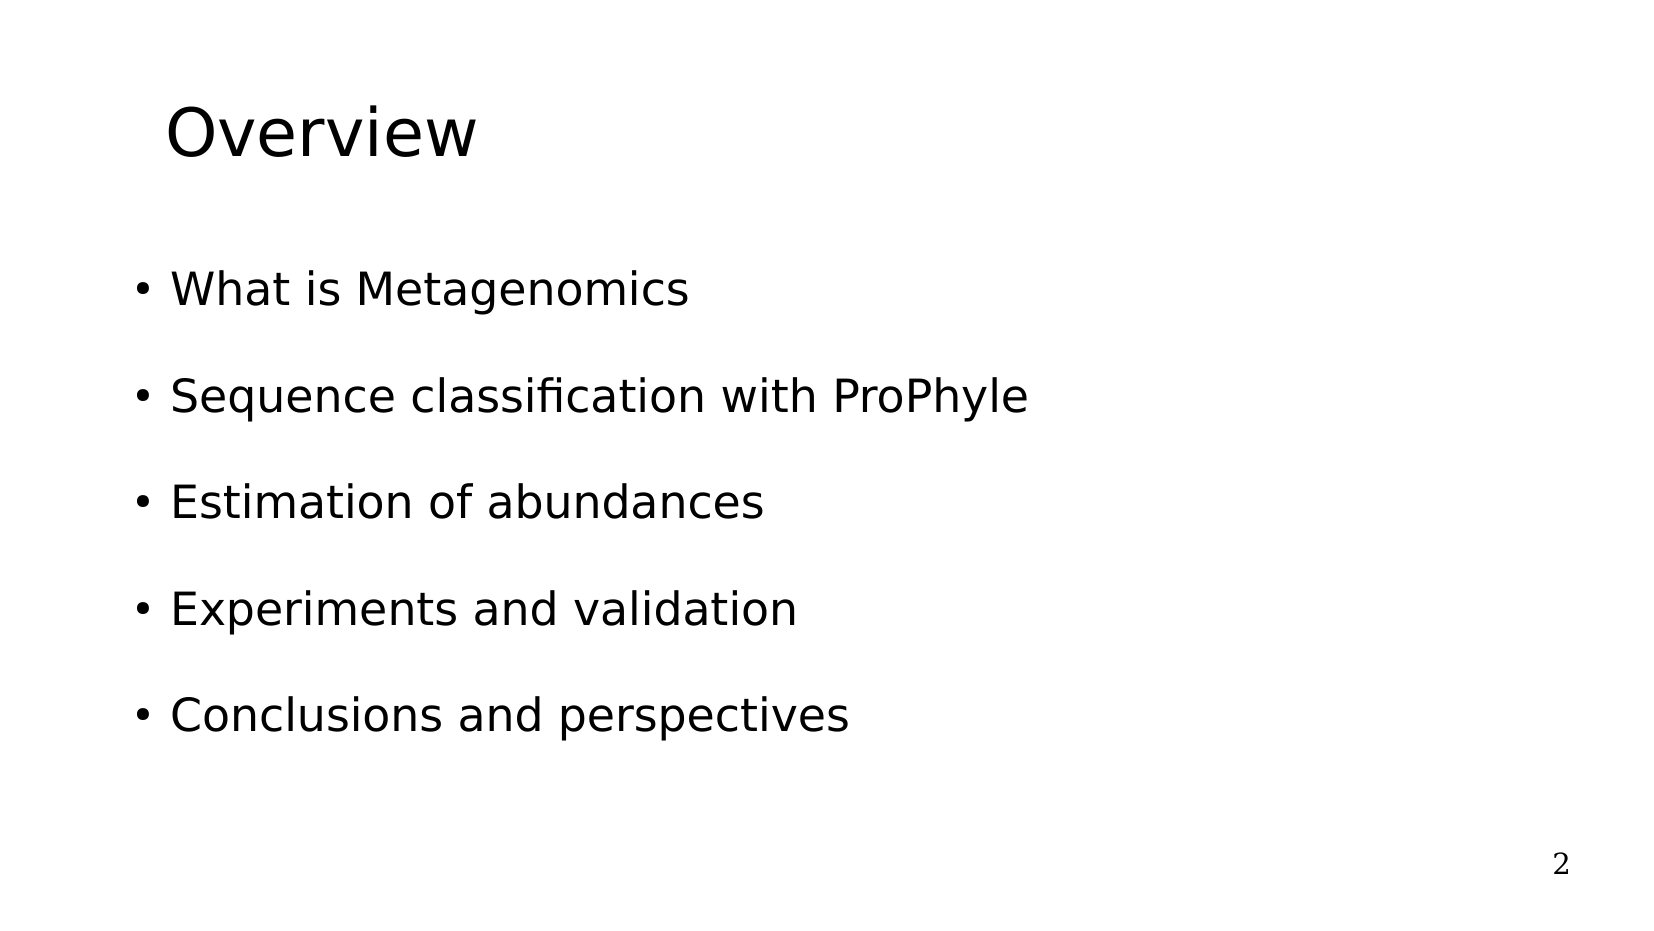

# Overview
What is Metagenomics
Sequence classification with ProPhyle
Estimation of abundances
Experiments and validation
Conclusions and perspectives
2